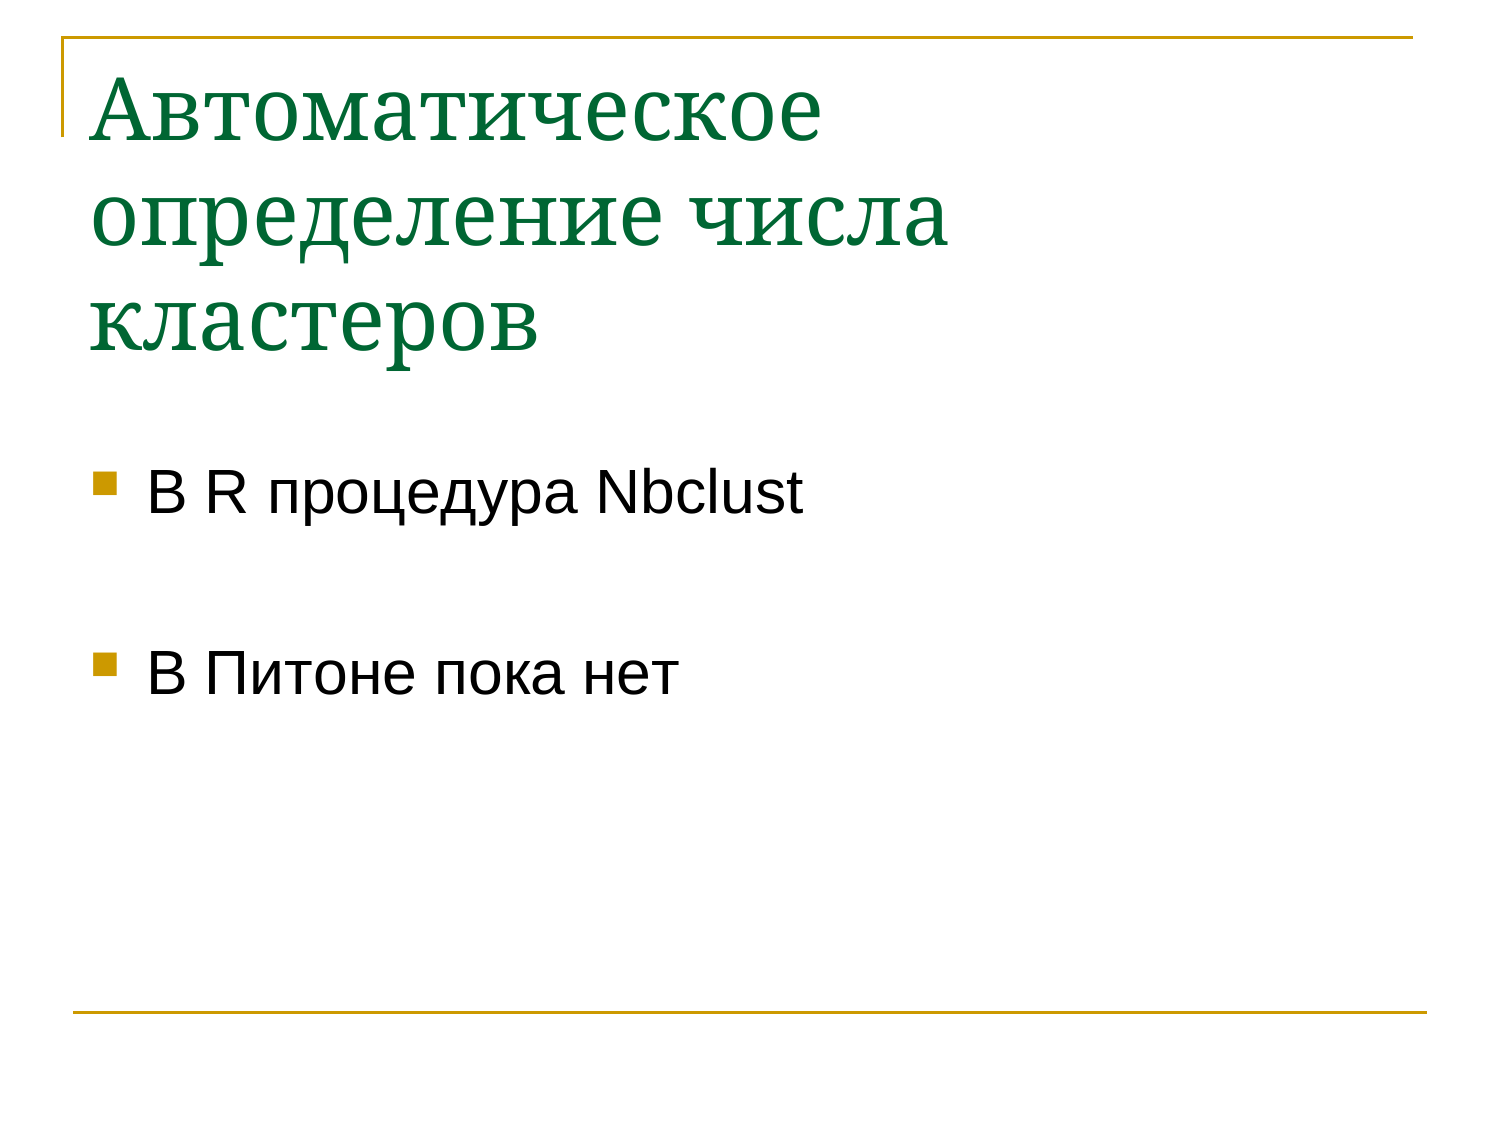

# Автоматическое определение числа кластеров
В R процедура Nbclust
В Питоне пока нет